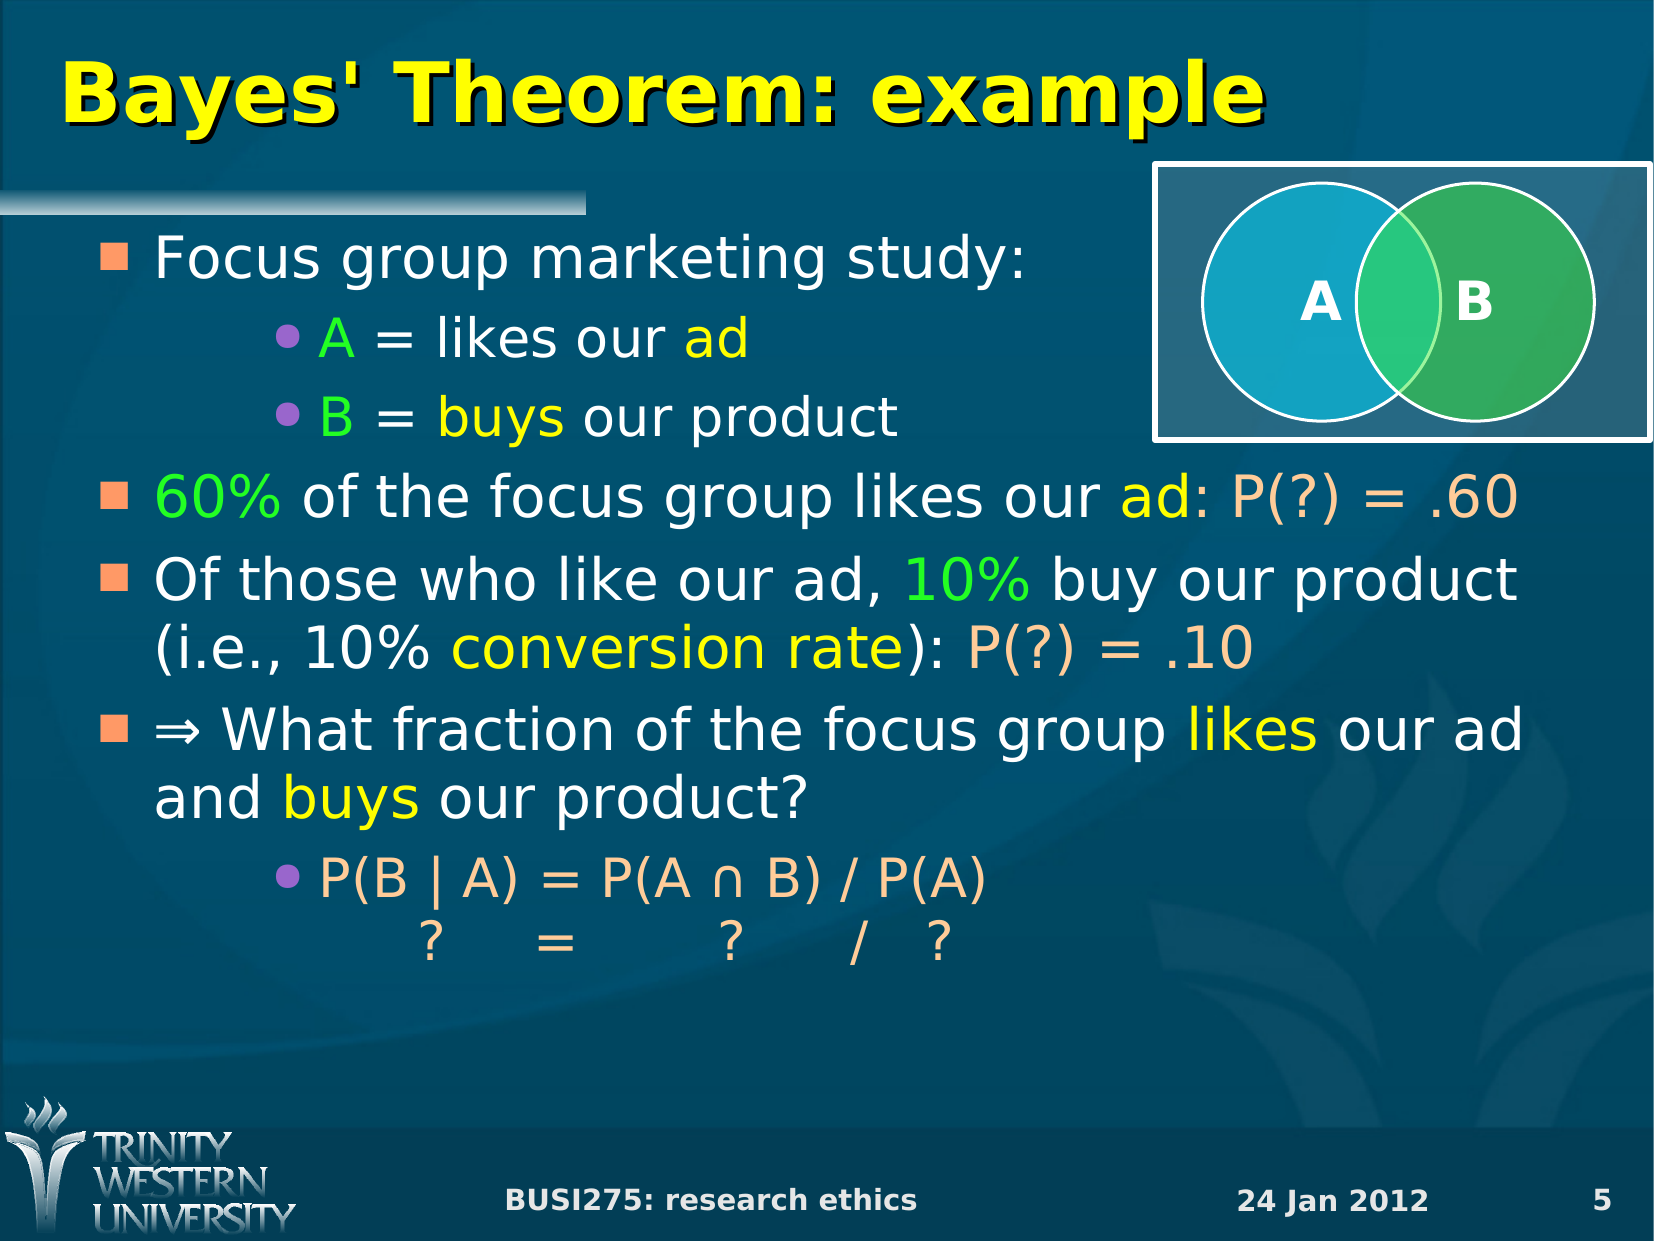

# Bayes' Theorem: example
A
B
Focus group marketing study:
A = likes our ad
B = buys our product
60% of the focus group likes our ad: P(?) = .60
Of those who like our ad, 10% buy our product (i.e., 10% conversion rate): P(?) = .10
⇒ What fraction of the focus group likes our ad and buys our product?
P(B | A) = P(A ∩ B) / P(A)
 ?	 =		 ?	 /	 ?
BUSI275: research ethics
24 Jan 2012
5